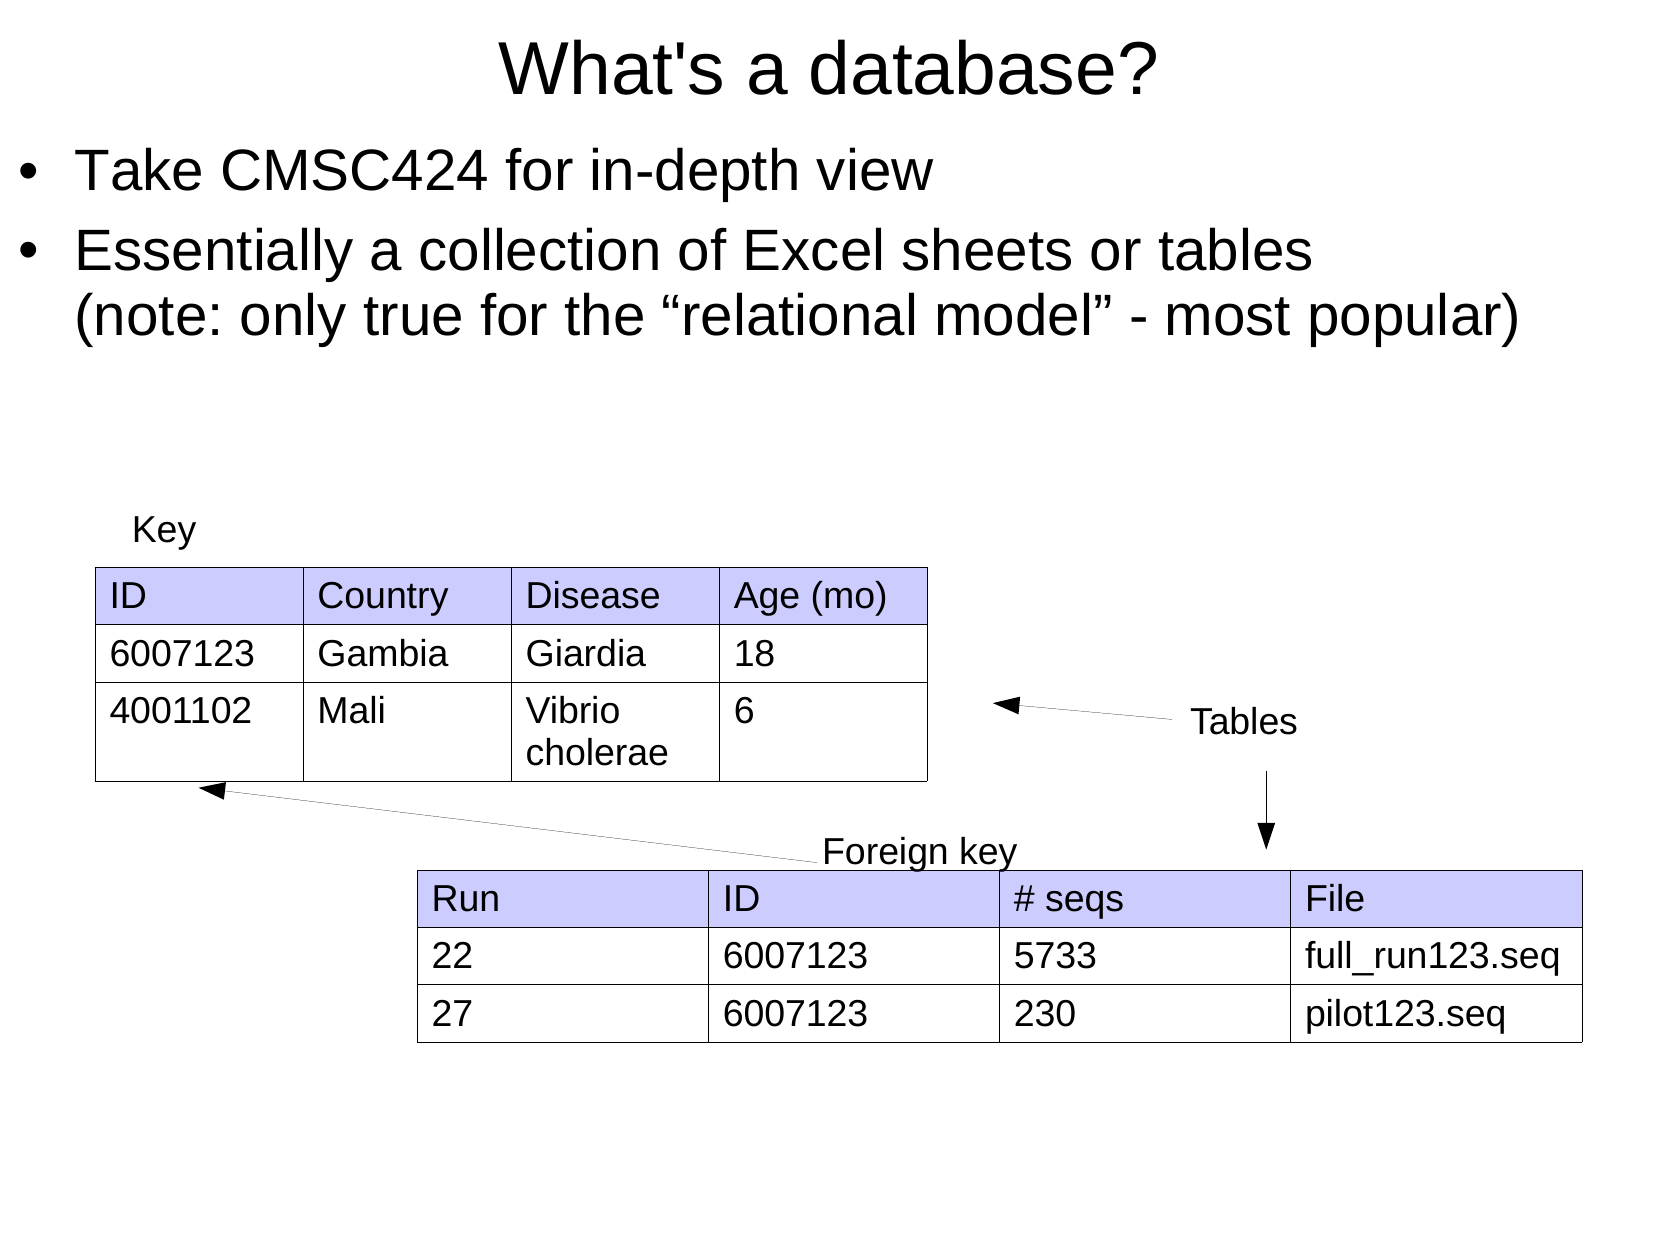

# What's a database?
Take CMSC424 for in-depth view
Essentially a collection of Excel sheets or tables
(note: only true for the “relational model” - most popular)
Key
| ID | Country | Disease | Age (mo) |
| --- | --- | --- | --- |
| 6007123 | Gambia | Giardia | 18 |
| 4001102 | Mali | Vibrio cholerae | 6 |
Tables
Foreign key
| Run | ID | # seqs | File |
| --- | --- | --- | --- |
| 22 | 6007123 | 5733 | full\_run123.seq |
| 27 | 6007123 | 230 | pilot123.seq |